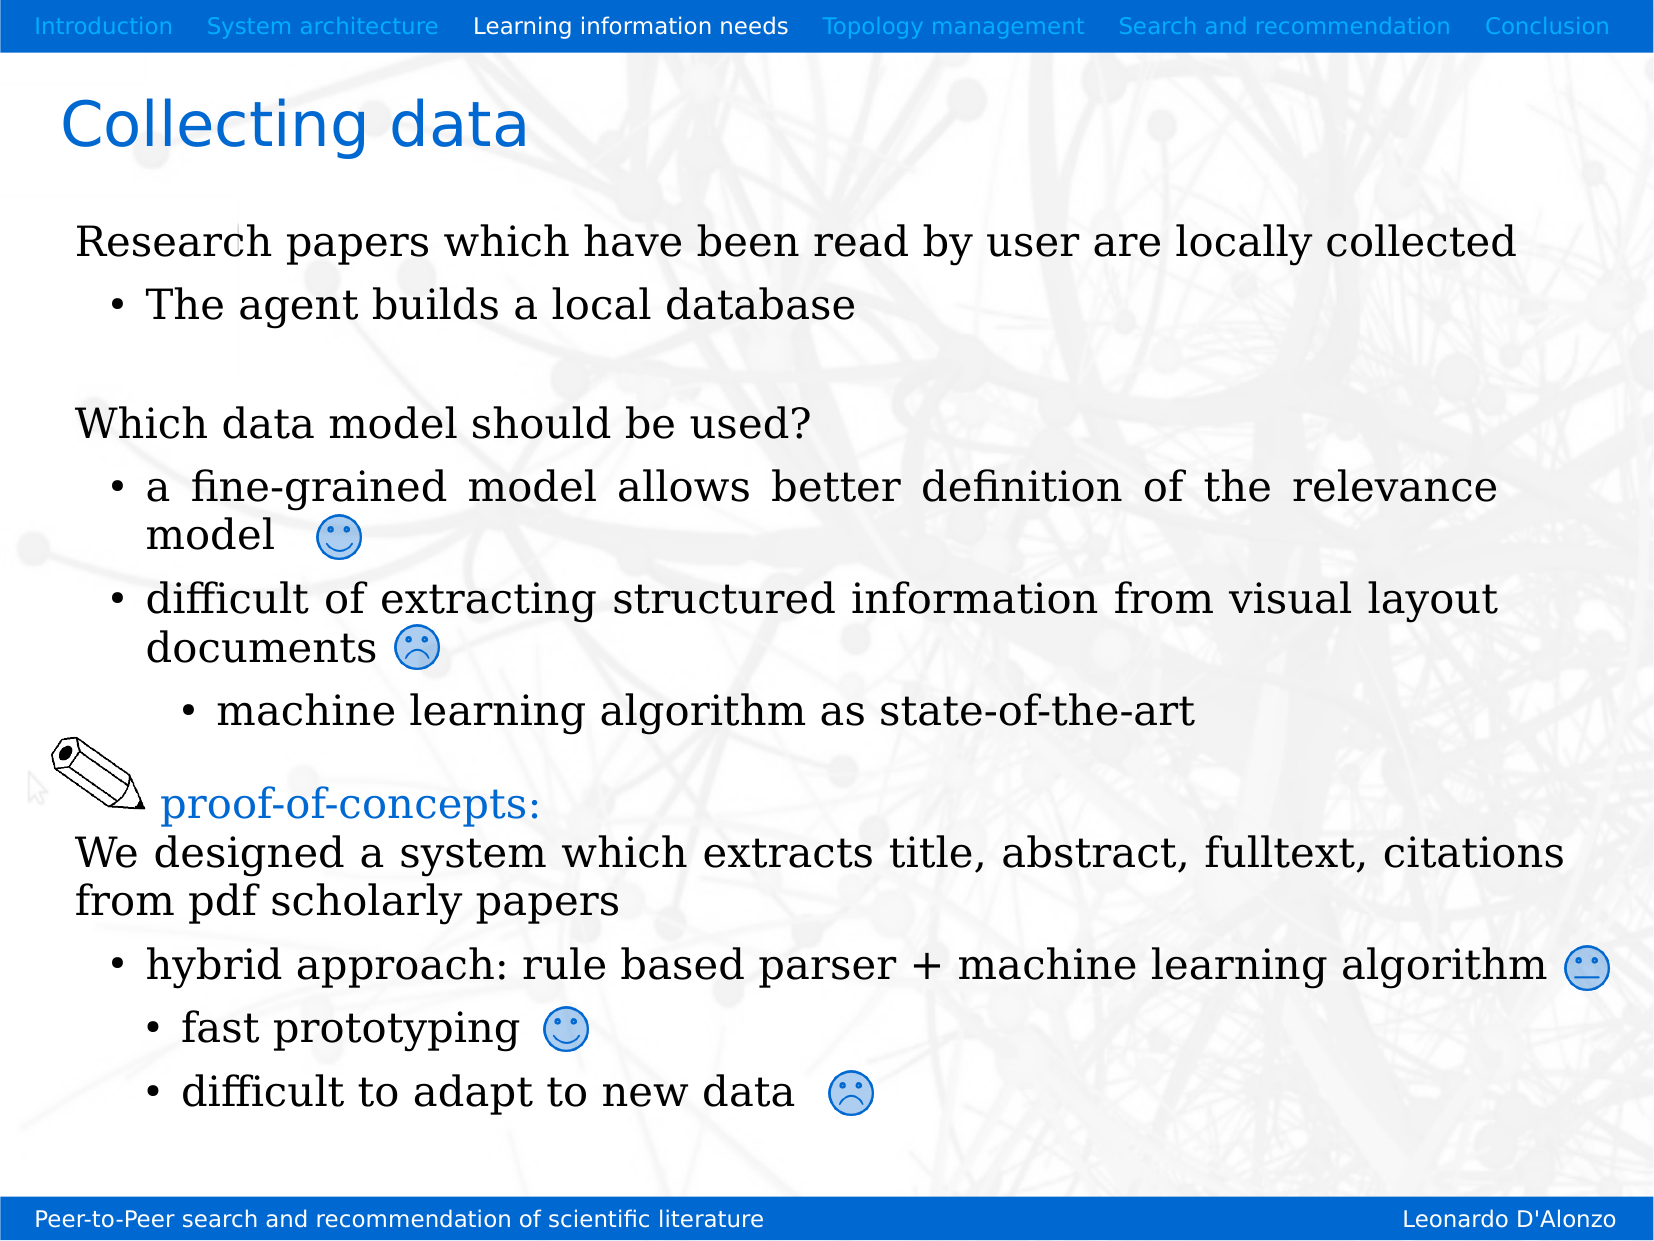

Introduction
System architecture
Learning information needs
Topology management
Search and recommendation
Conclusion
# Collecting data
Research papers which have been read by user are locally collected
The agent builds a local database
Which data model should be used?
a fine-grained model allows better definition of the relevance model
difficult of extracting structured information from visual layout documents
machine learning algorithm as state-of-the-art
proof-of-concepts:
We designed a system which extracts title, abstract, fulltext, citations from pdf scholarly papers
hybrid approach: rule based parser + machine learning algorithm
fast prototyping
difficult to adapt to new data
Leonardo D'Alonzo
Peer-to-Peer search and recommendation of scientific literature